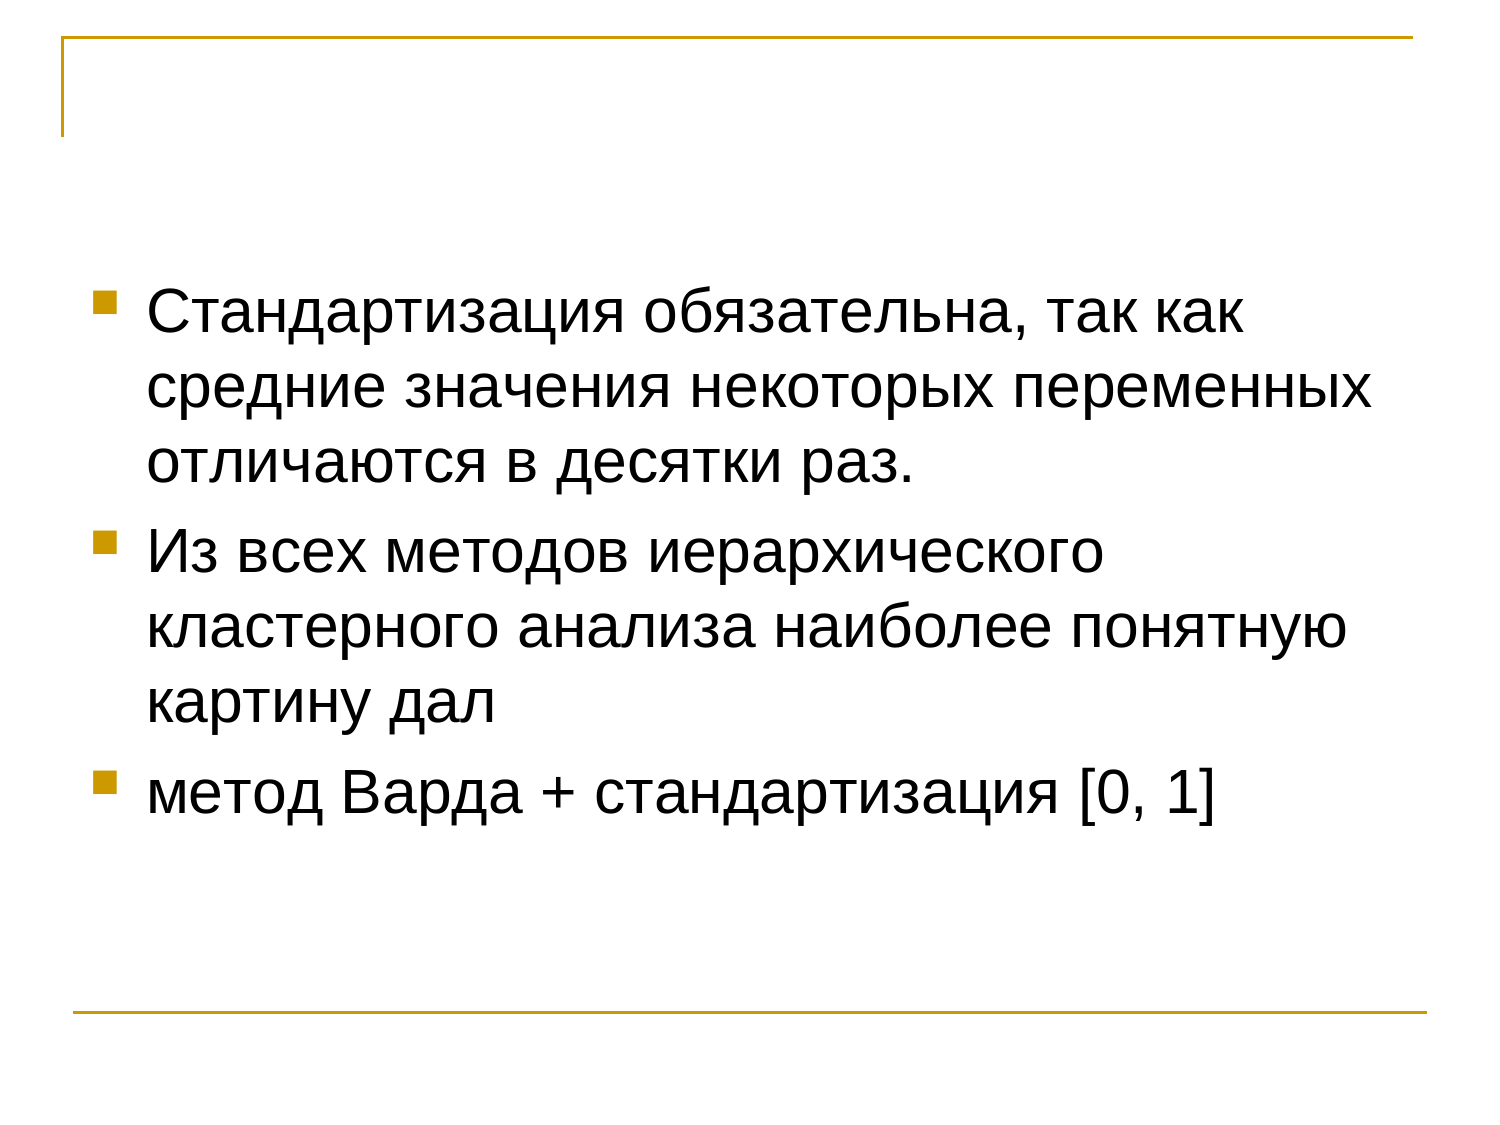

#
Cтандартизация обязательна, так как средние значения некоторых переменных отличаются в десятки раз.
Из всех методов иерархического кластерного анализа наиболее понятную картину дал
метод Варда + стандартизация [0, 1]